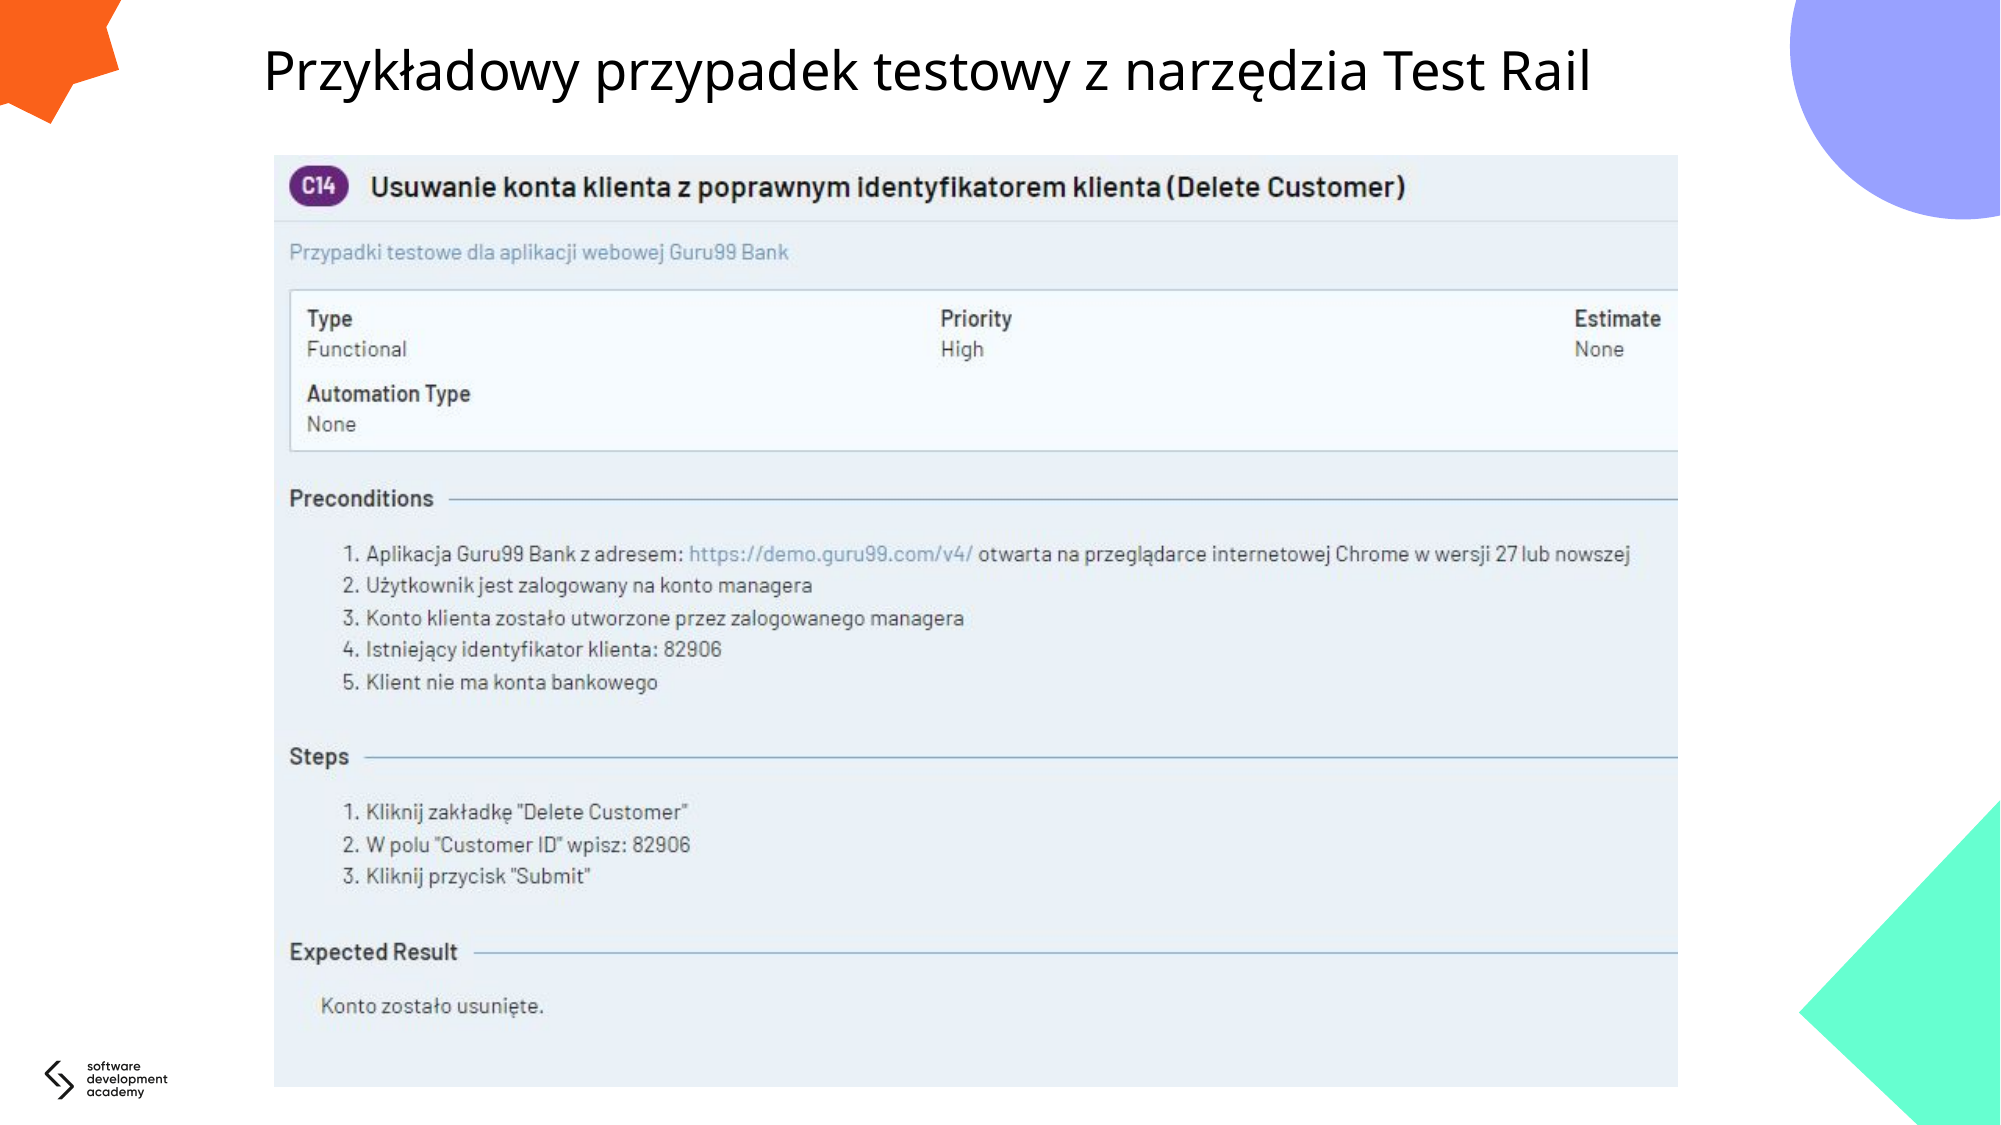

# Przykładowy przypadek testowy z narzędzia Test Rail